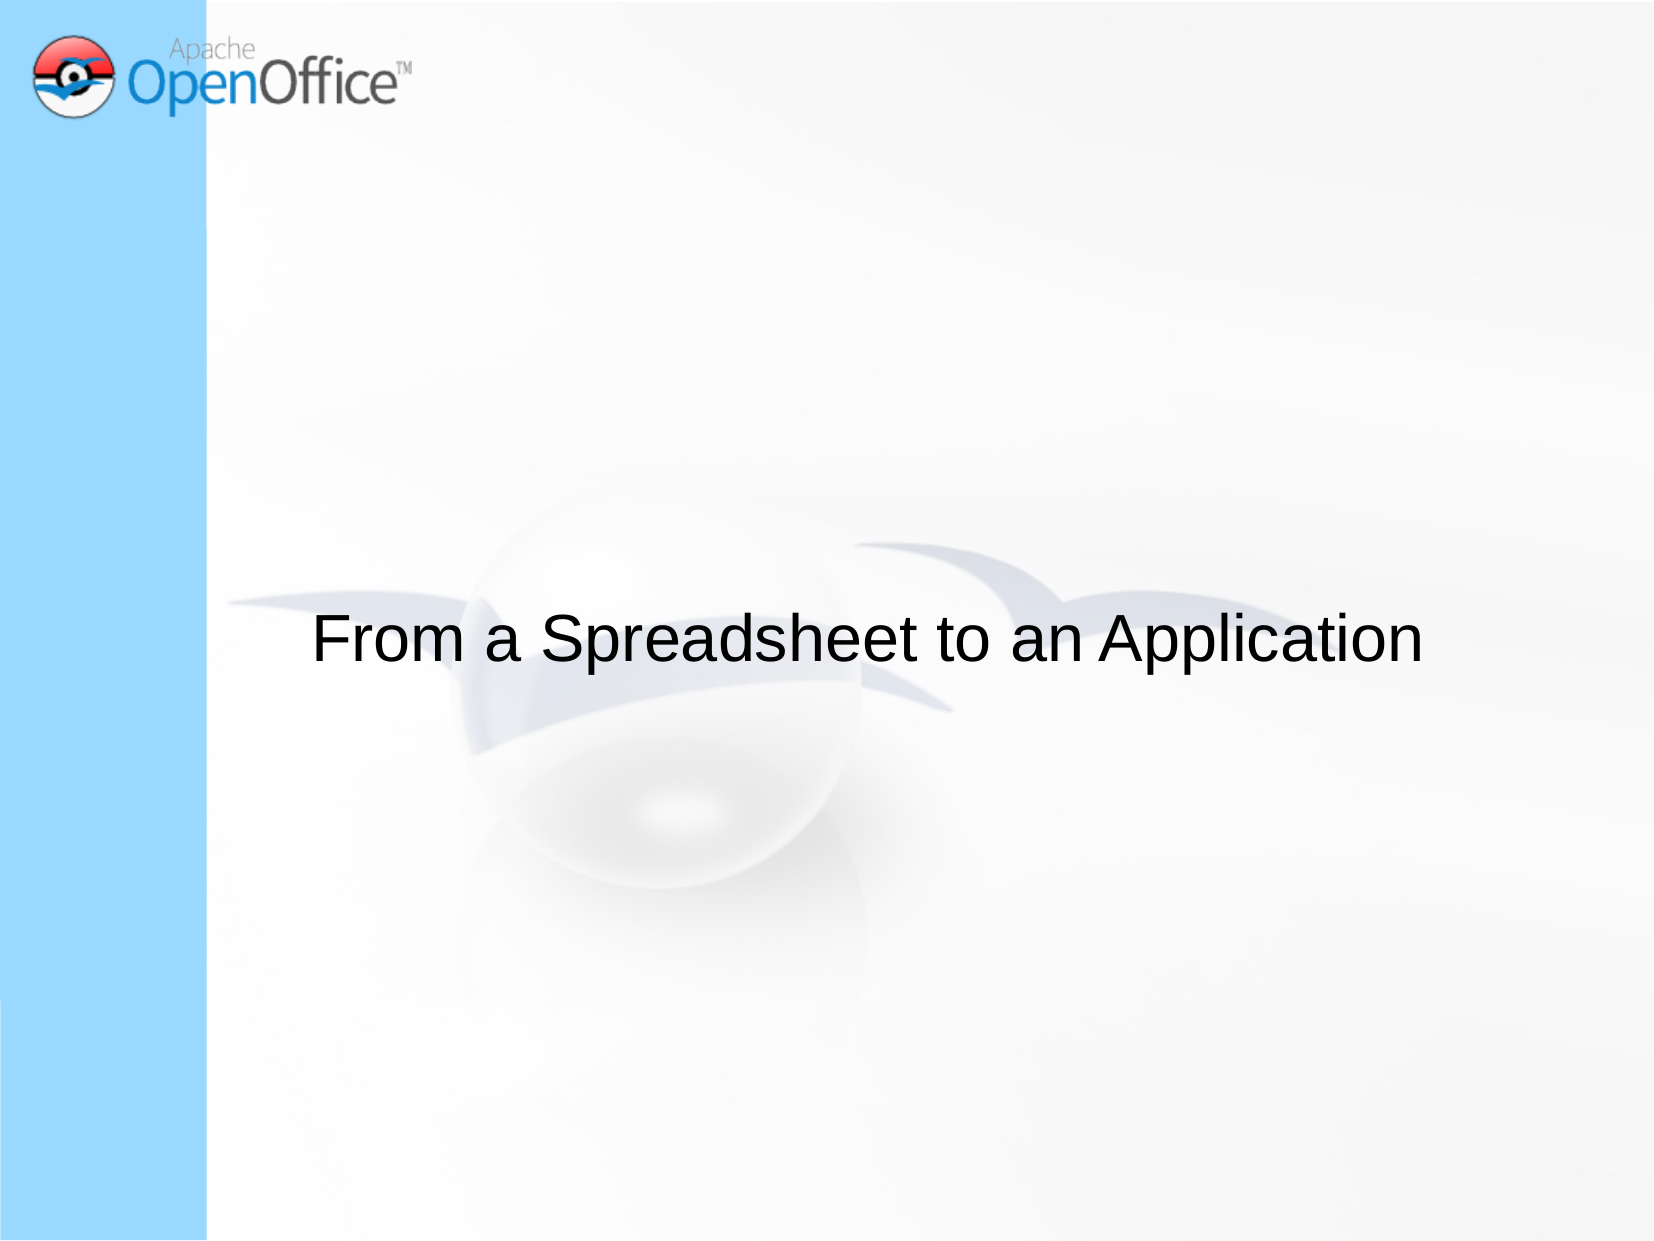

# From a Spreadsheet to an Application